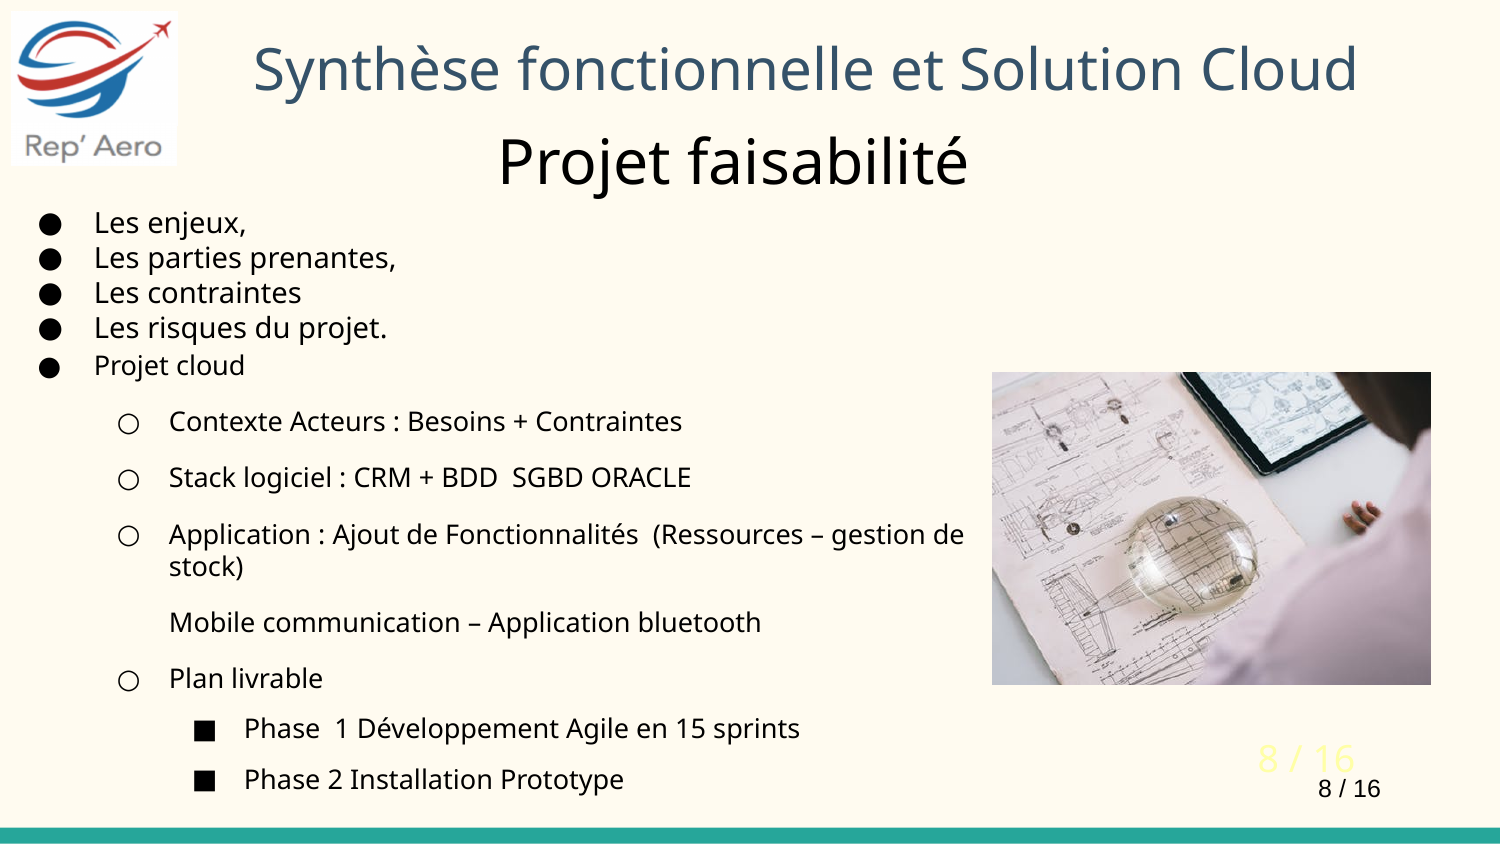

Synthèse fonctionnelle et Solution Cloud
# Projet faisabilité
Les enjeux,
Les parties prenantes,
Les contraintes
Les risques du projet.
Projet cloud
Contexte Acteurs : Besoins + Contraintes
Stack logiciel : CRM + BDD SGBD ORACLE
Application : Ajout de Fonctionnalités (Ressources – gestion de stock)
Mobile communication – Application bluetooth
Plan livrable
Phase 1 Développement Agile en 15 sprints
Phase 2 Installation Prototype